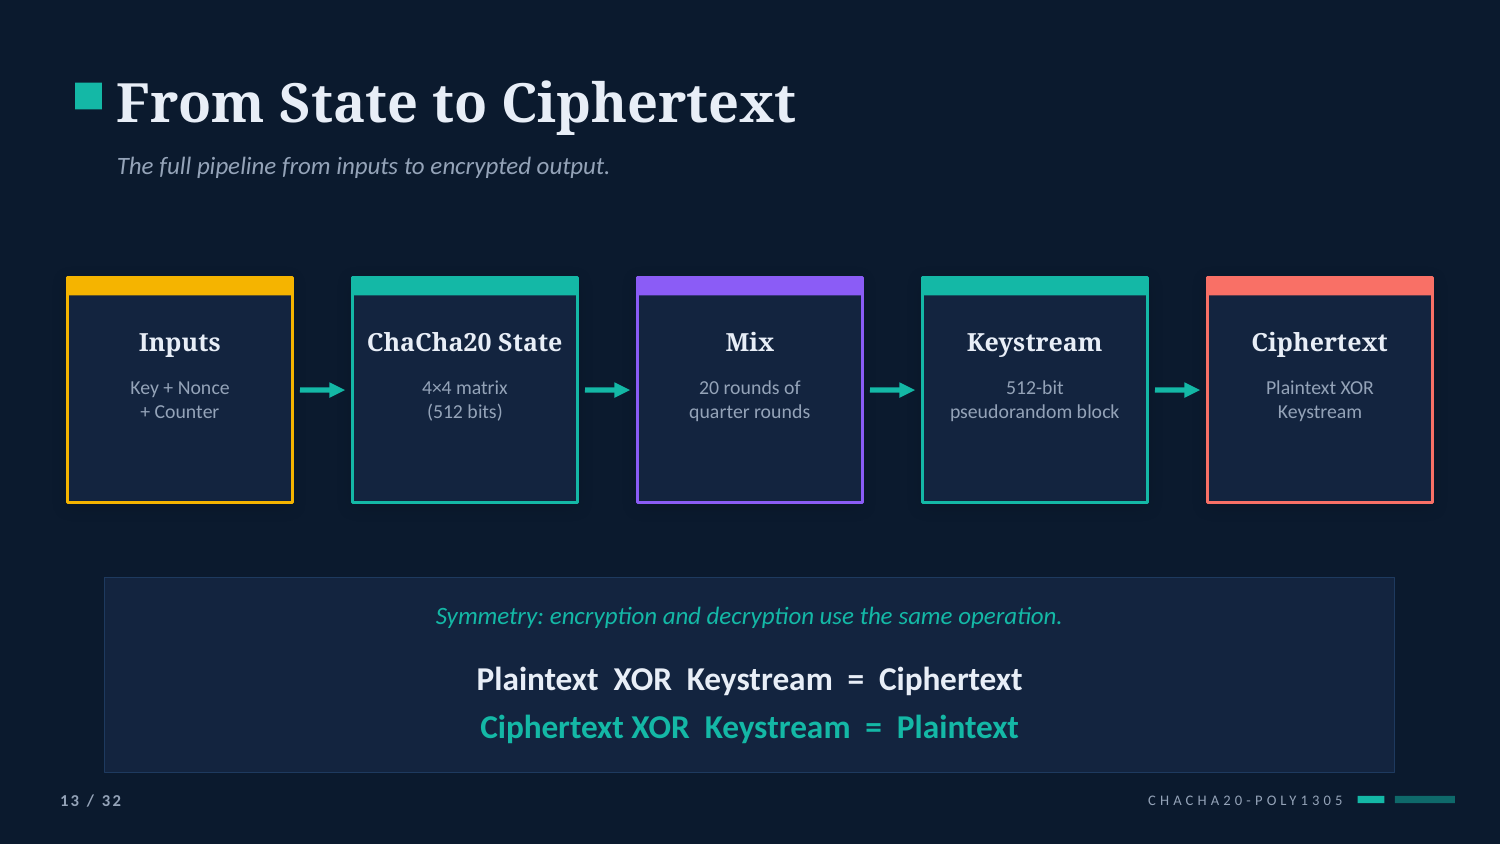

From State to Ciphertext
The full pipeline from inputs to encrypted output.
Inputs
ChaCha20 State
Mix
Keystream
Ciphertext
Key + Nonce
+ Counter
4×4 matrix
(512 bits)
20 rounds of
quarter rounds
512-bit
pseudorandom block
Plaintext XOR
Keystream
Symmetry: encryption and decryption use the same operation.
Plaintext XOR Keystream = Ciphertext
Ciphertext XOR Keystream = Plaintext
13 / 32
CHACHA20-POLY1305